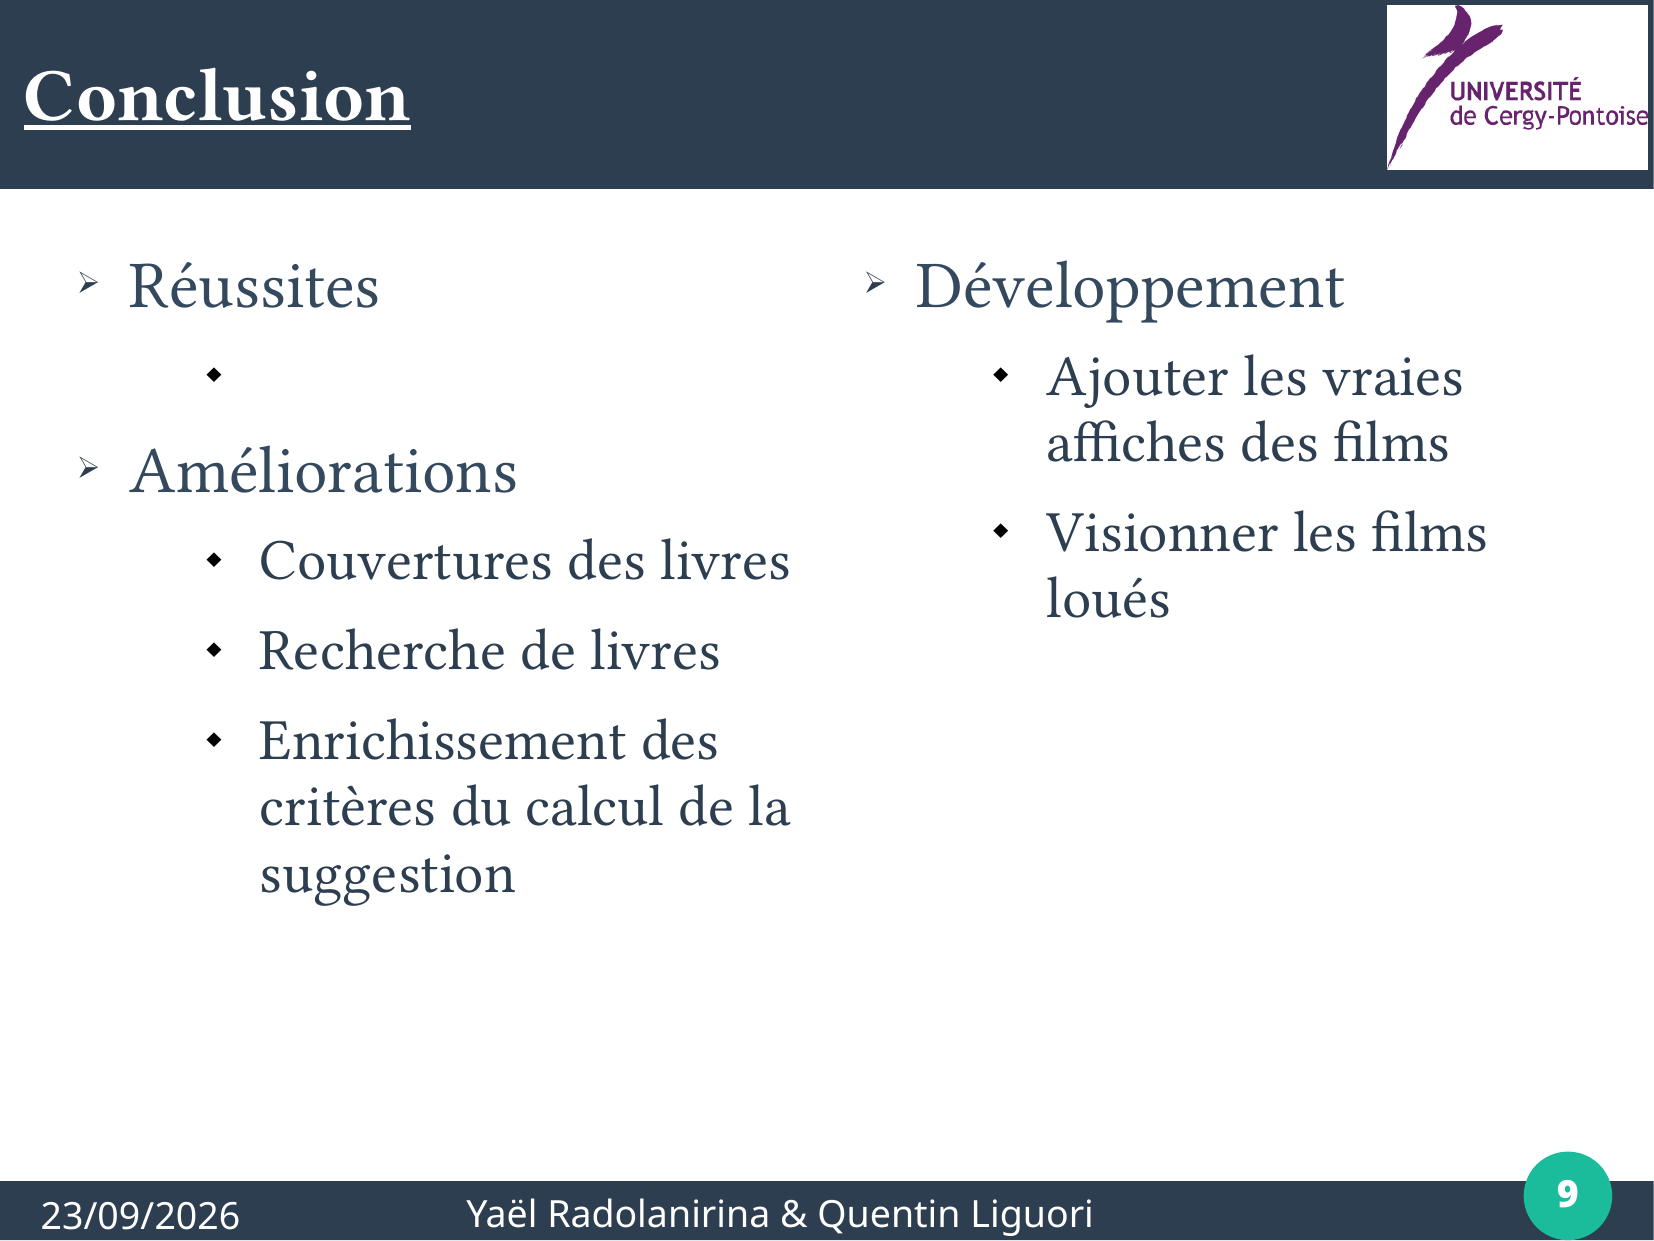

# Conclusion
Réussites
Améliorations
Couvertures des livres
Recherche de livres
Enrichissement des critères du calcul de la suggestion
Développement
Ajouter les vraies affiches des films
Visionner les films loués
9